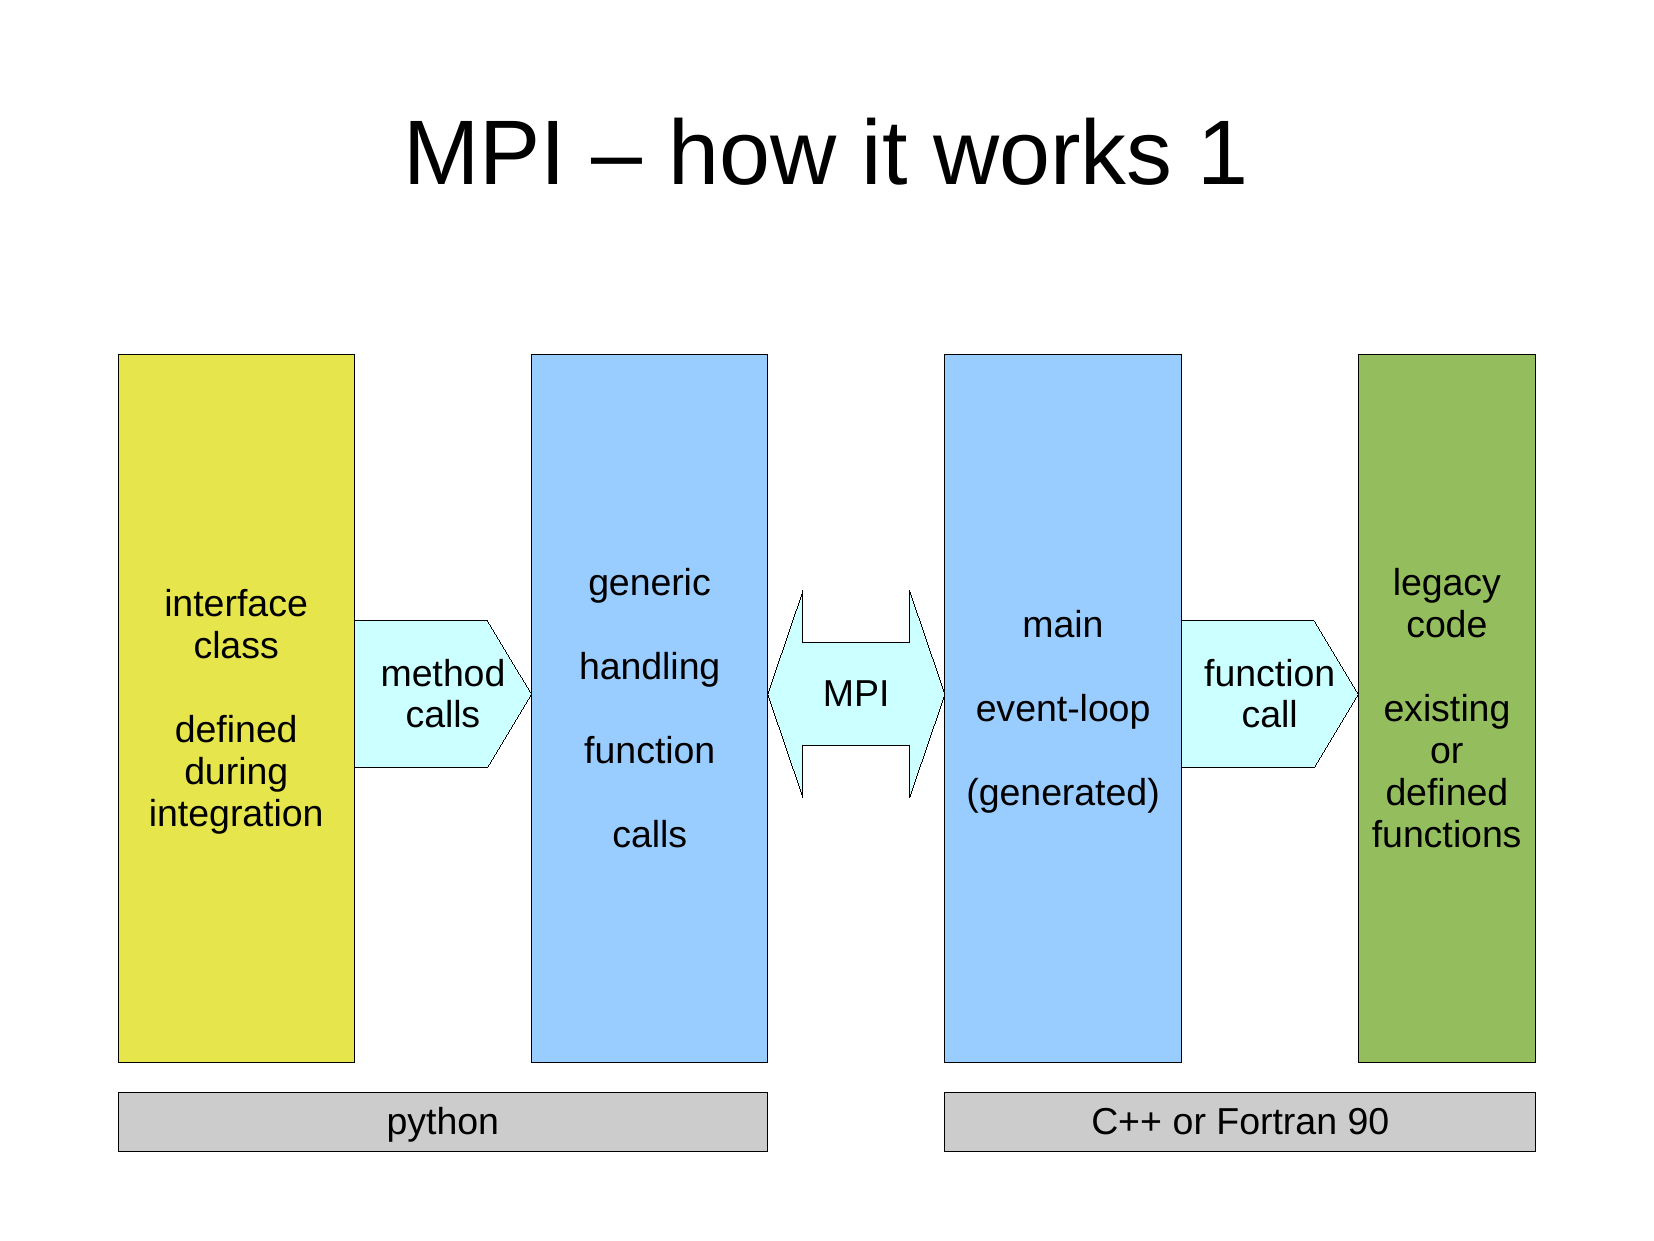

# MPI – how it works 1
interface
class
defined
during
integration
generic
handling
function
calls
main
event-loop
(generated)
legacy
code
existing
or
defined
functions
MPI
method
calls
function
call
python
C++ or Fortran 90